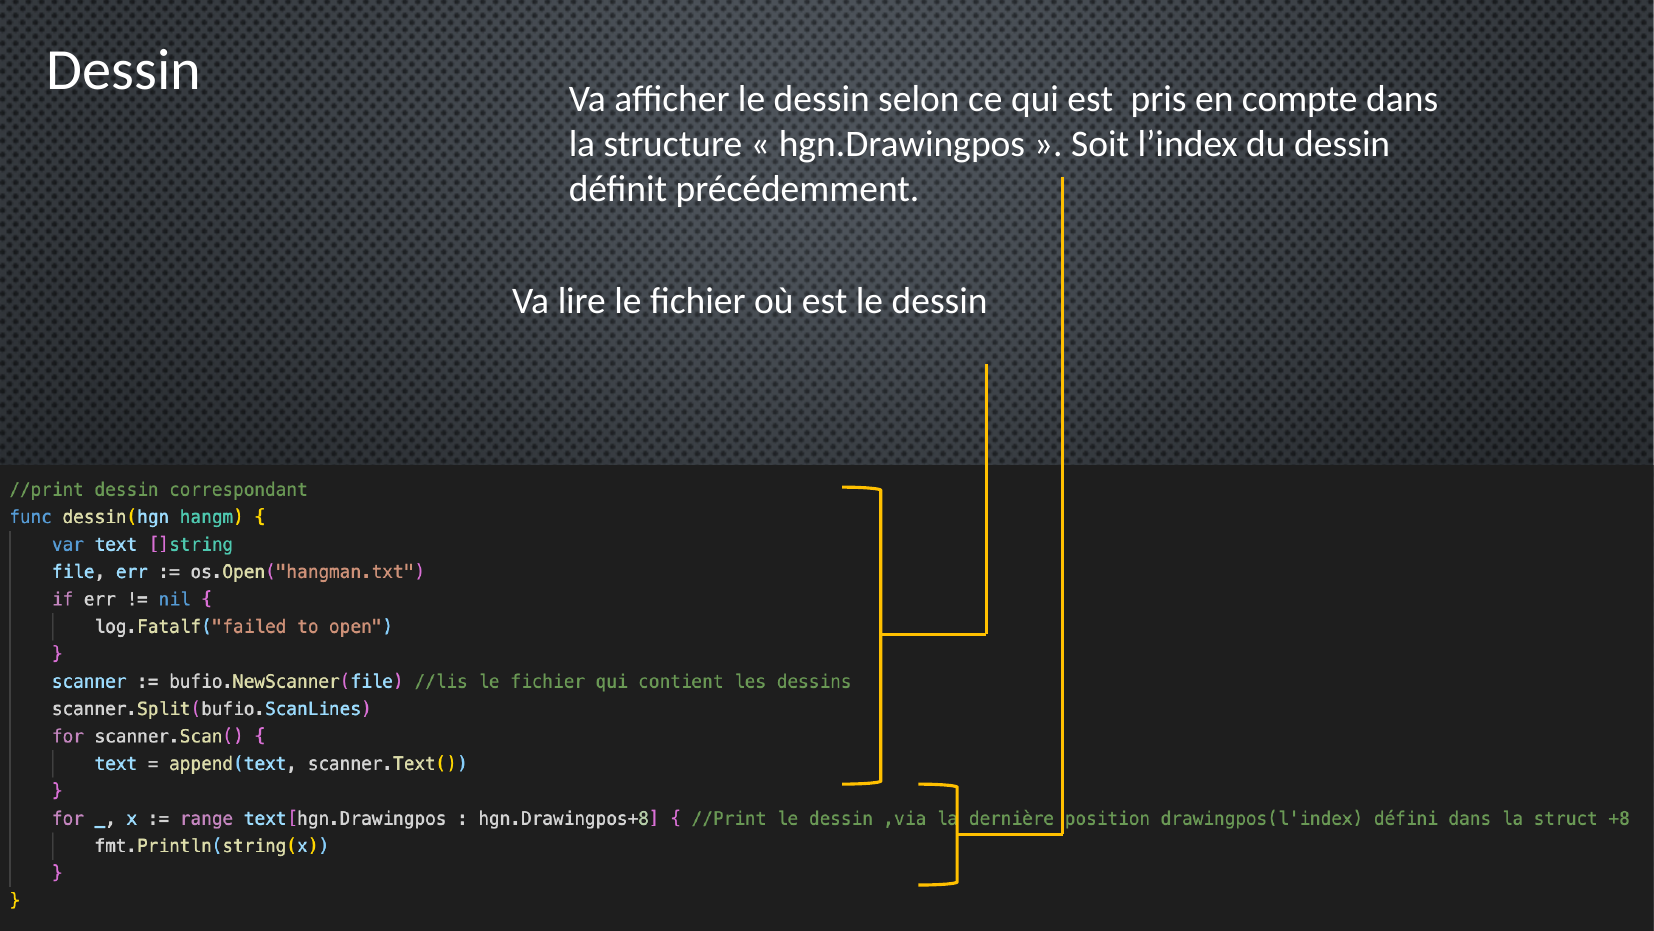

Dessin
Va afficher le dessin selon ce qui est  pris en compte dans la structure « hgn.Drawingpos ». Soit l’index du dessin définit précédemment.
Va lire le fichier où est le dessin
L